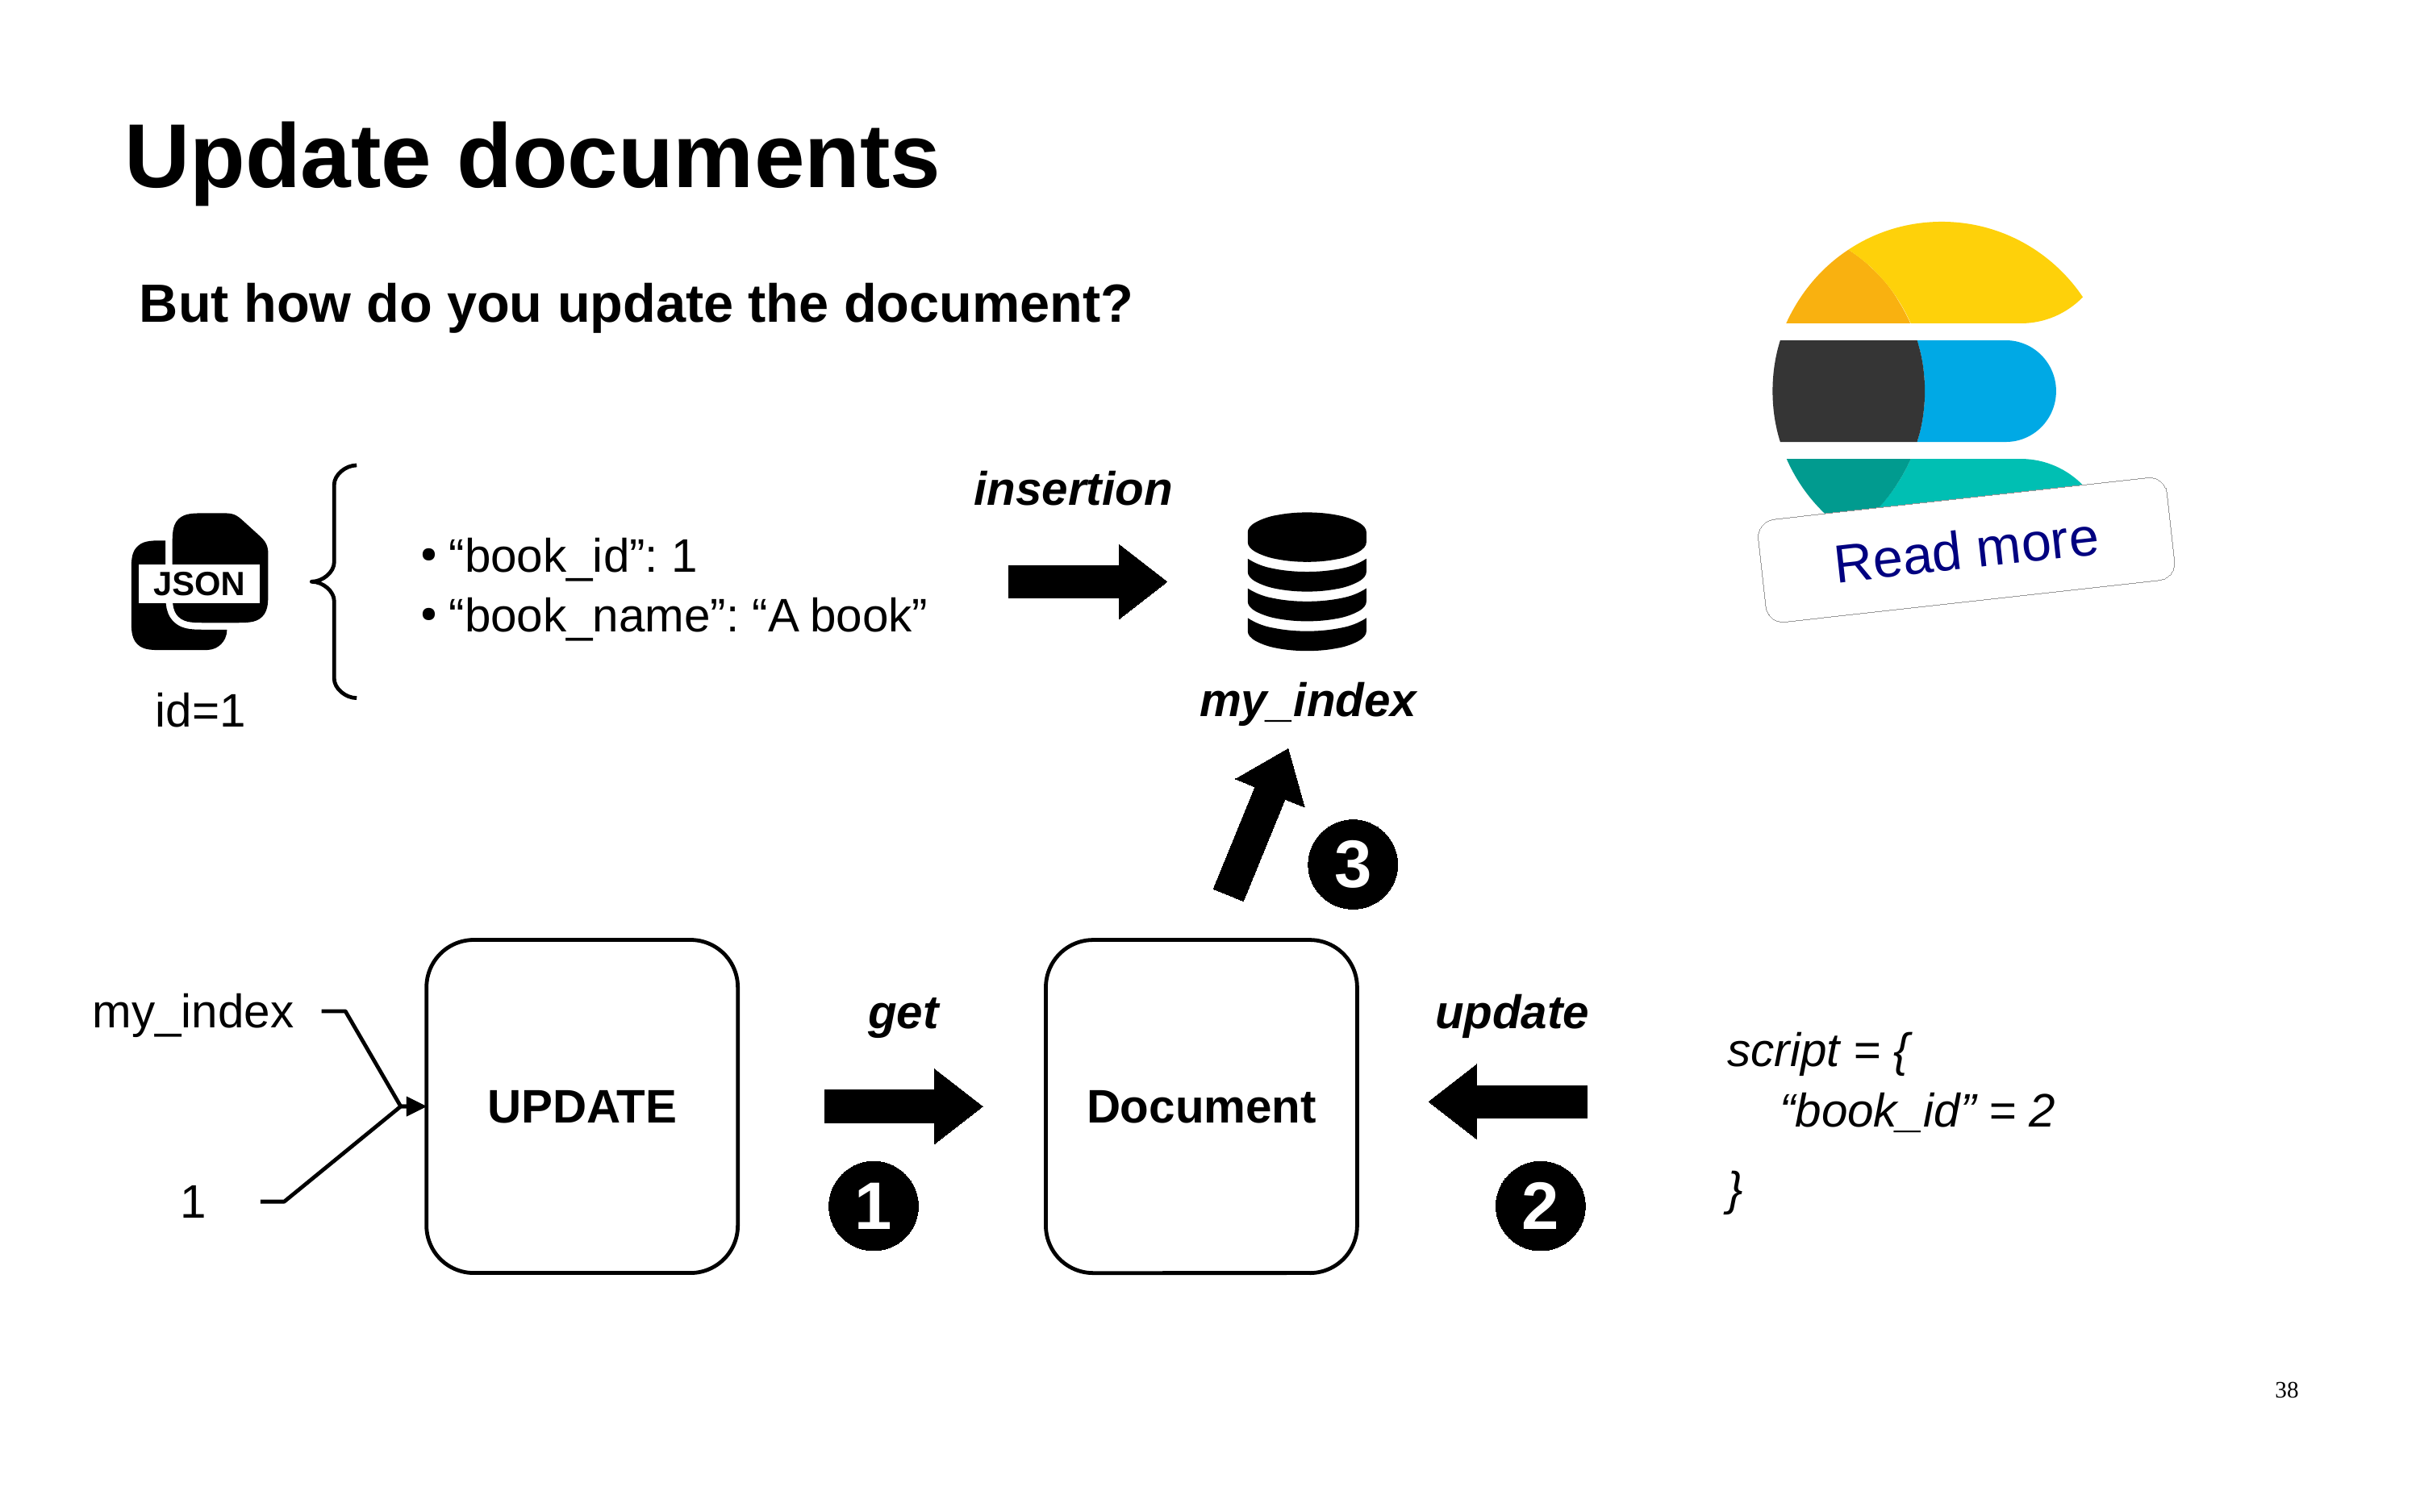

Update documents
 But how do you update the document?
insertion
Read more
“book_id”: 1
“book_name”: “A book”
JSON
my_index
id=1
3
UPDATE
Document
get
update
my_index
script = {
 “book_id” = 2
}
1
2
1
38